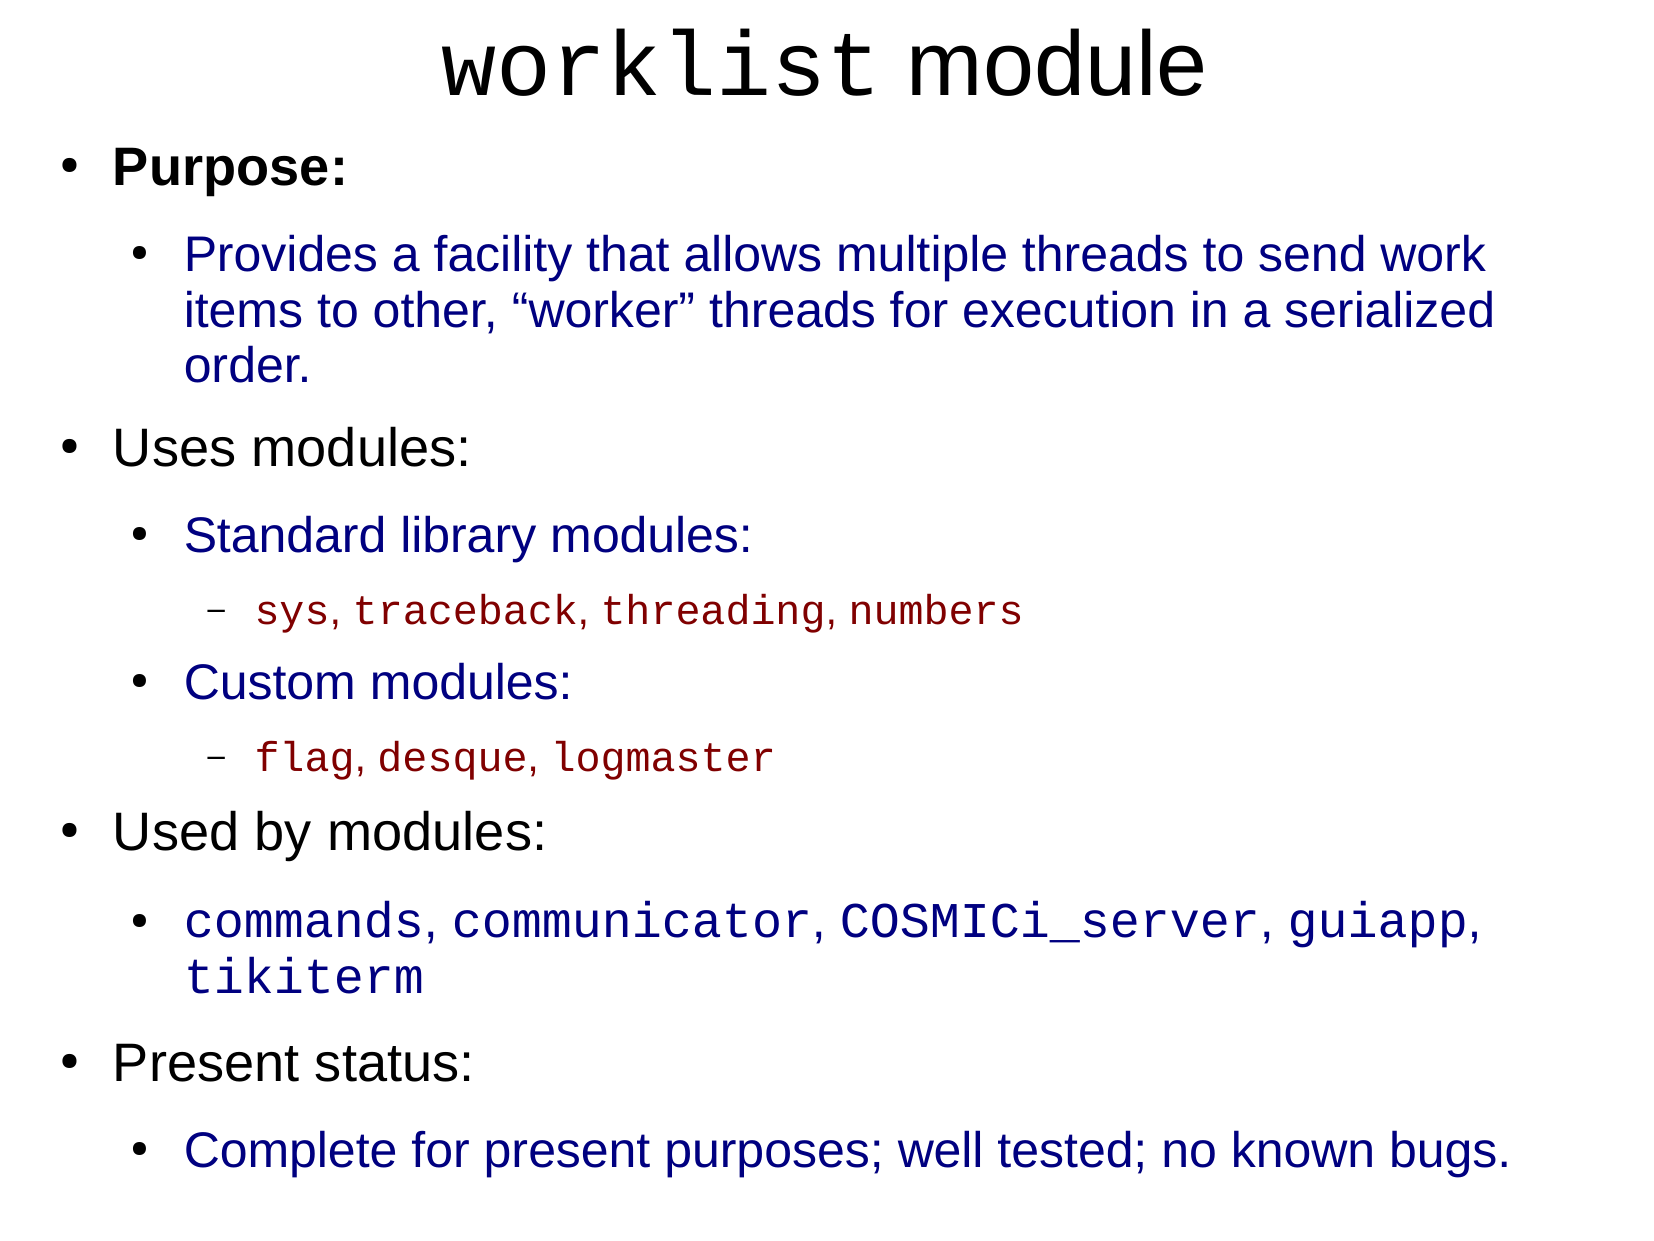

# worklist module
Purpose:
Provides a facility that allows multiple threads to send work items to other, “worker” threads for execution in a serialized order.
Uses modules:
Standard library modules:
sys, traceback, threading, numbers
Custom modules:
flag, desque, logmaster
Used by modules:
commands, communicator, COSMICi_server, guiapp, tikiterm
Present status:
Complete for present purposes; well tested; no known bugs.